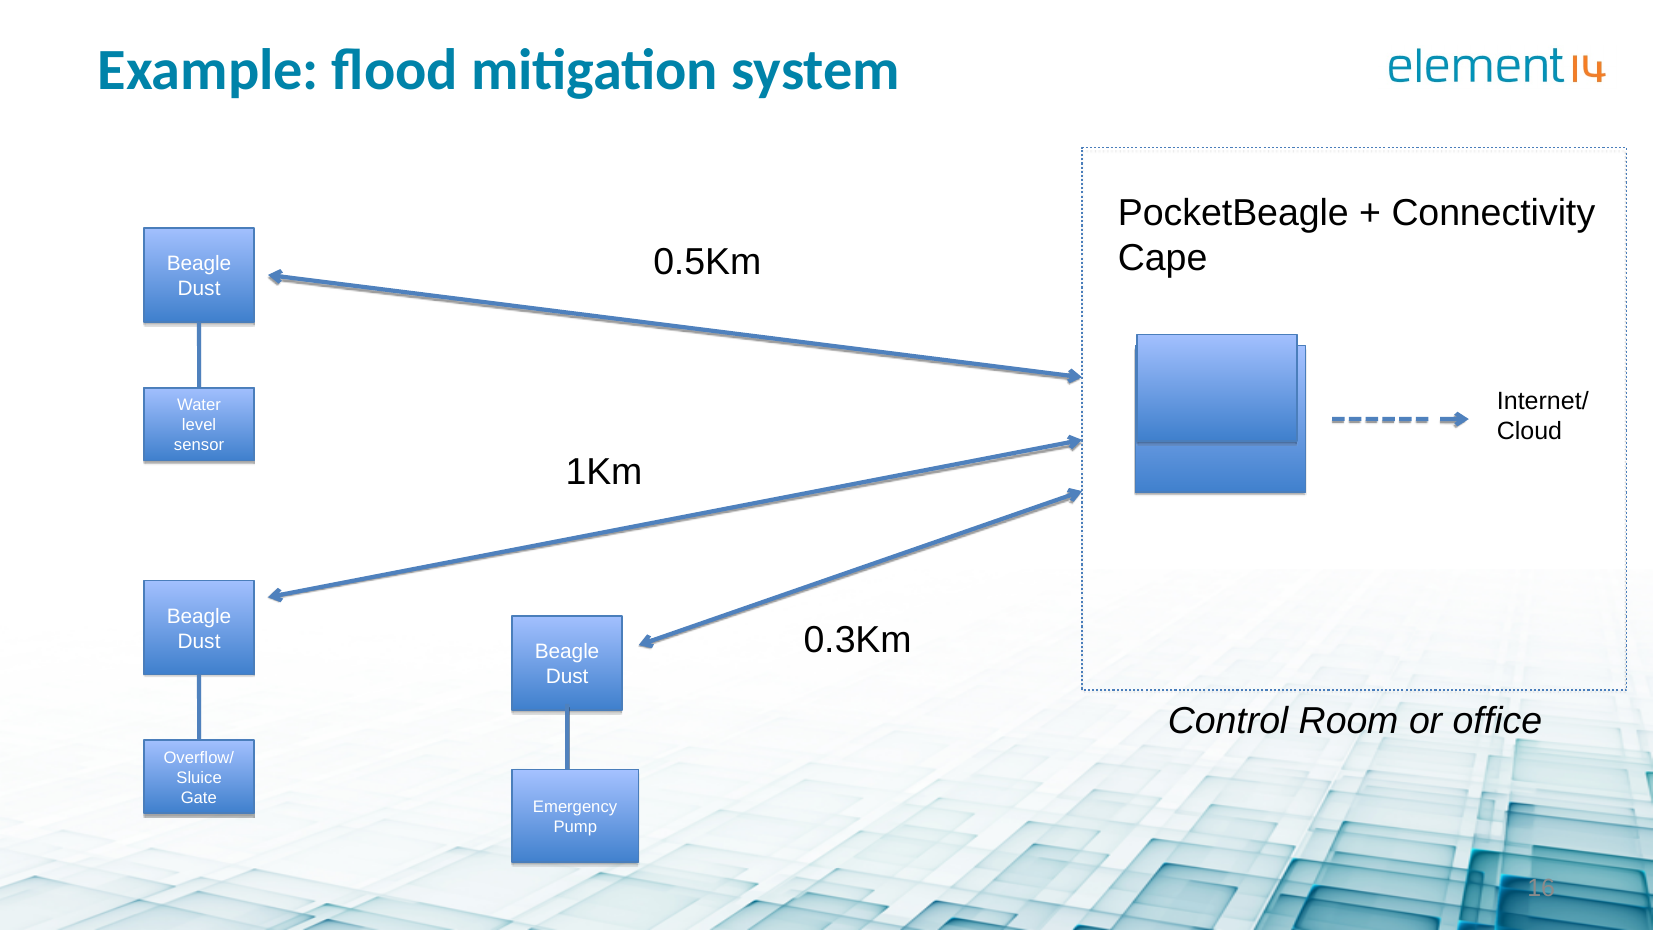

# Example: flood mitigation system
PocketBeagle + Connectivity Cape
Beagle Dust
0.5Km
Internet/ Cloud
Water level sensor
1Km
Beagle Dust
0.3Km
Beagle Dust
Control Room or office
Overflow/ Sluice Gate
Emergency Pump